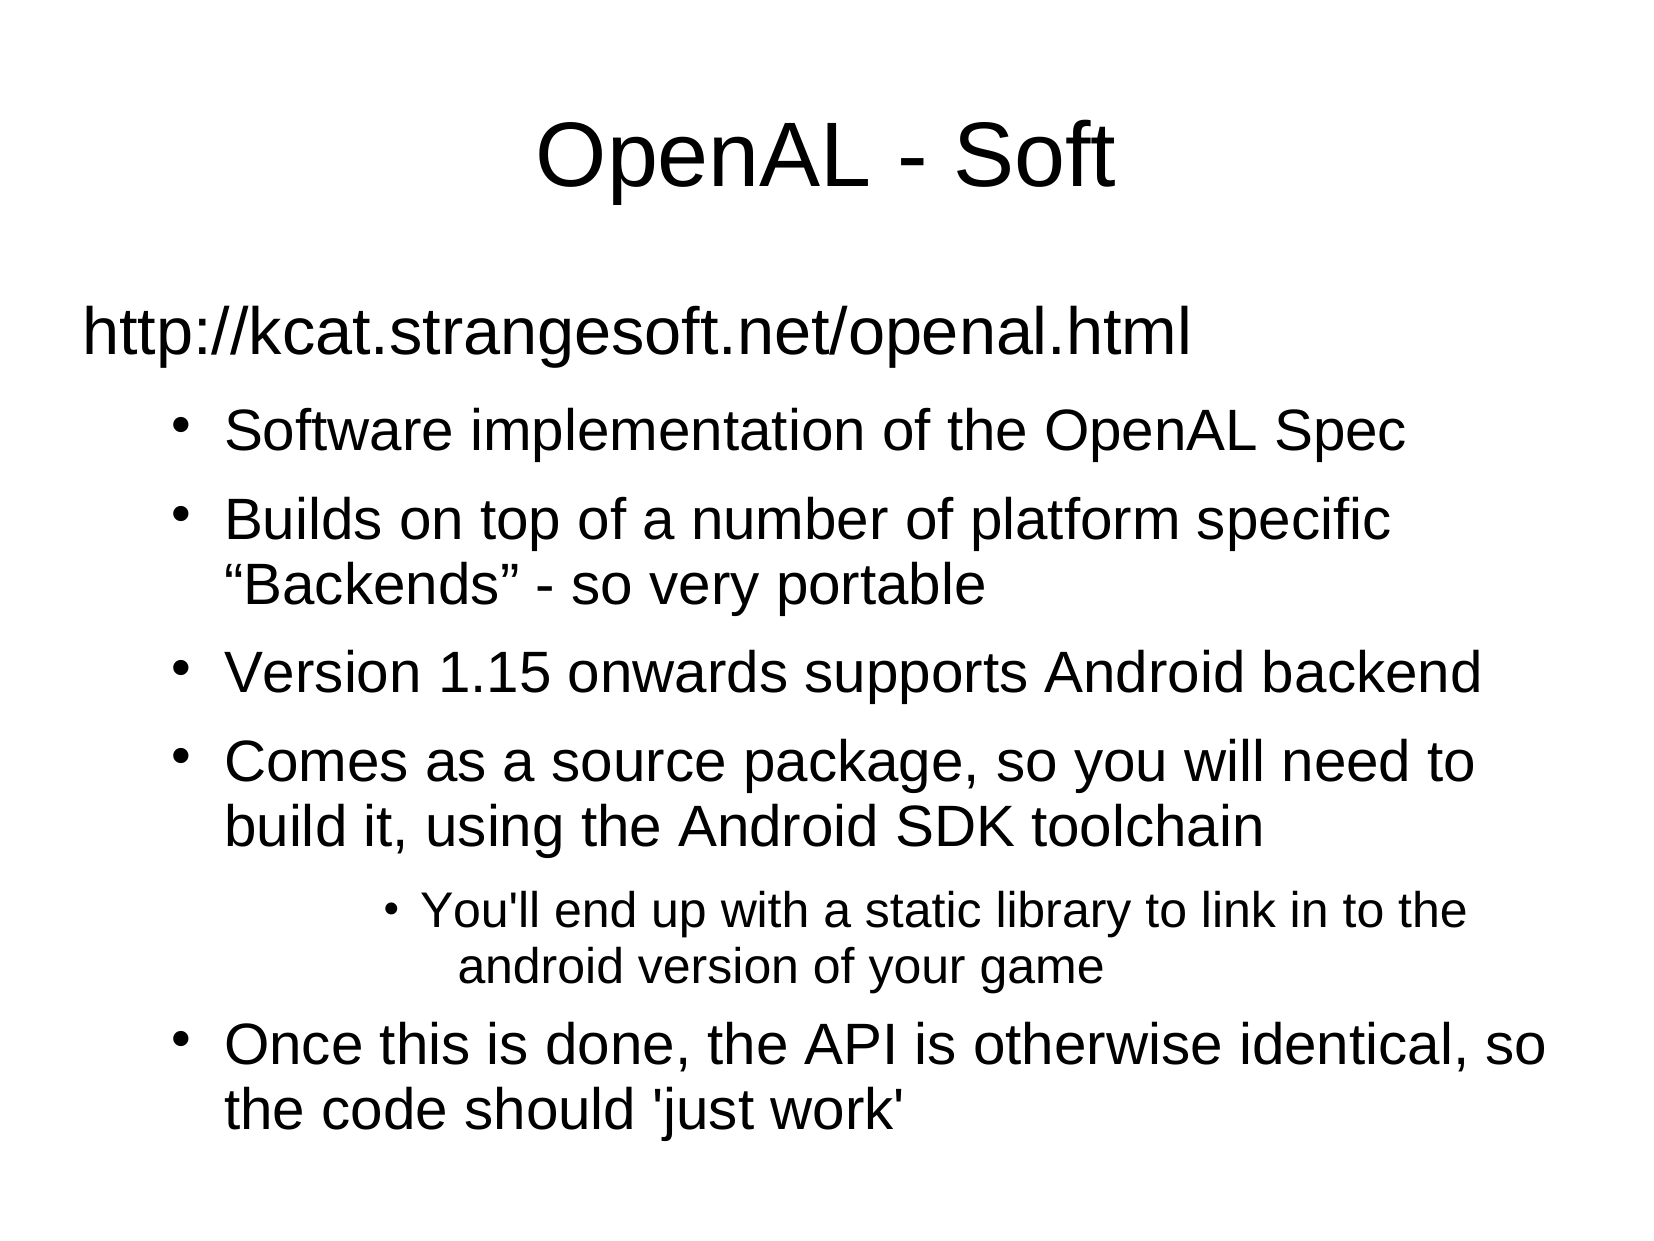

# OpenAL - Soft
http://kcat.strangesoft.net/openal.html
Software implementation of the OpenAL Spec
Builds on top of a number of platform specific “Backends” - so very portable
Version 1.15 onwards supports Android backend
Comes as a source package, so you will need to build it, using the Android SDK toolchain
You'll end up with a static library to link in to the android version of your game
Once this is done, the API is otherwise identical, so the code should 'just work'